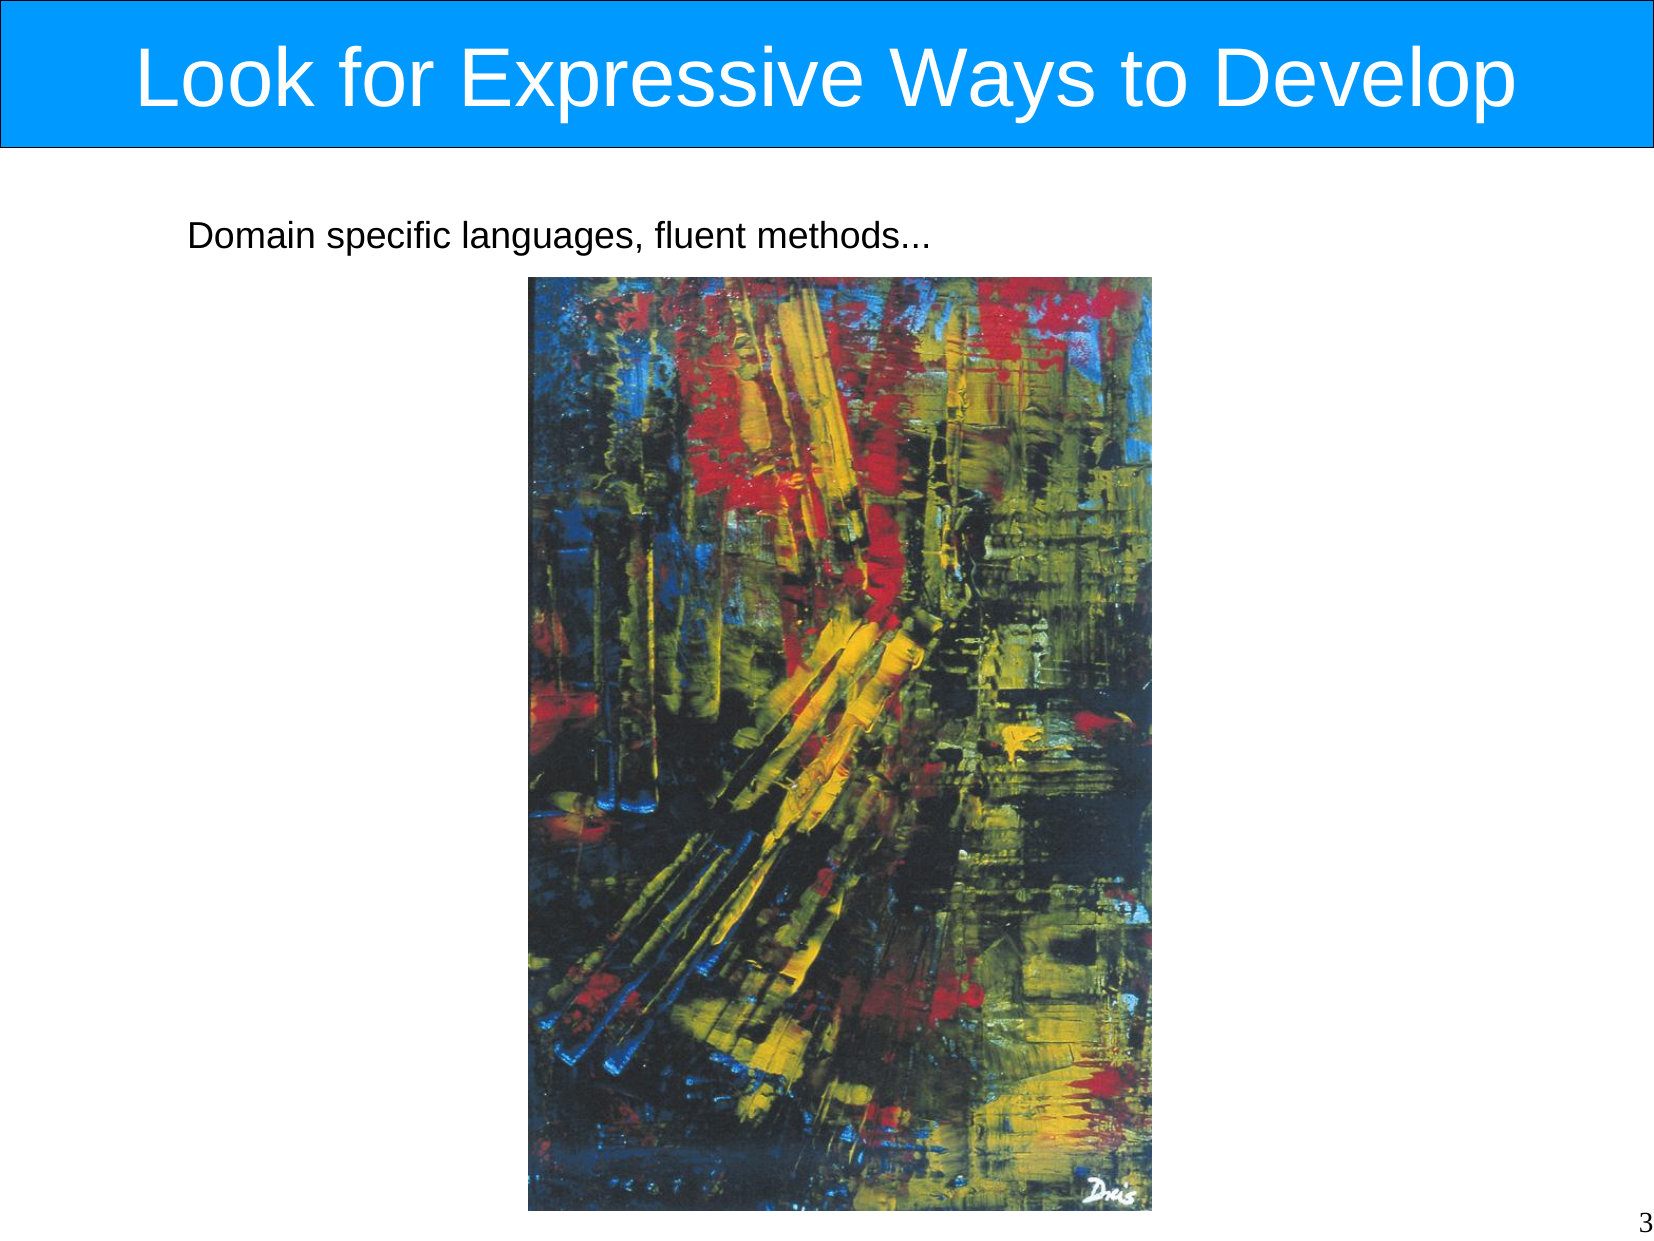

# Look for Expressive Ways to Develop
Domain specific languages, fluent methods...
3